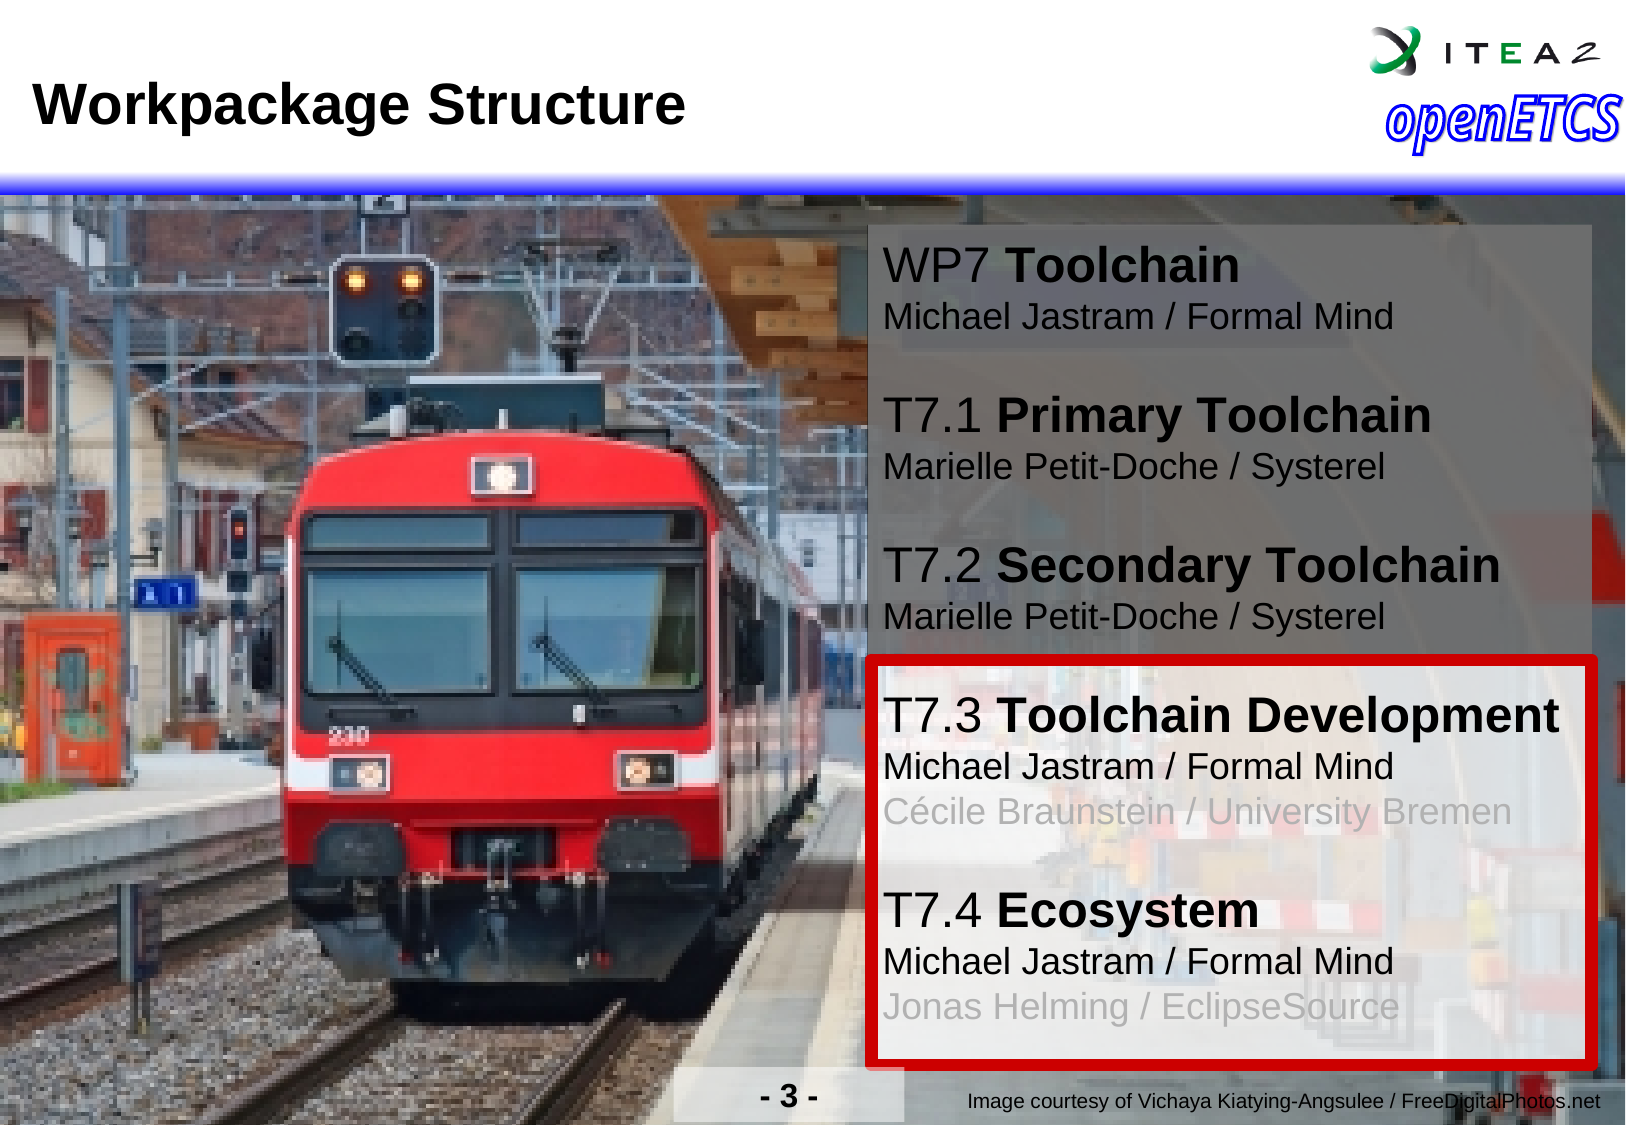

# Workpackage Structure
WP7 Toolchain
Michael Jastram / Formal Mind
T7.1 Primary Toolchain
Marielle Petit-Doche / Systerel
T7.2 Secondary Toolchain
Marielle Petit-Doche / Systerel
T7.3 Toolchain Development
Michael Jastram / Formal Mind
Cécile Braunstein / University Bremen
T7.4 Ecosystem
Michael Jastram / Formal Mind
Jonas Helming / EclipseSource
Image courtesy of Vichaya Kiatying-Angsulee / FreeDigitalPhotos.net